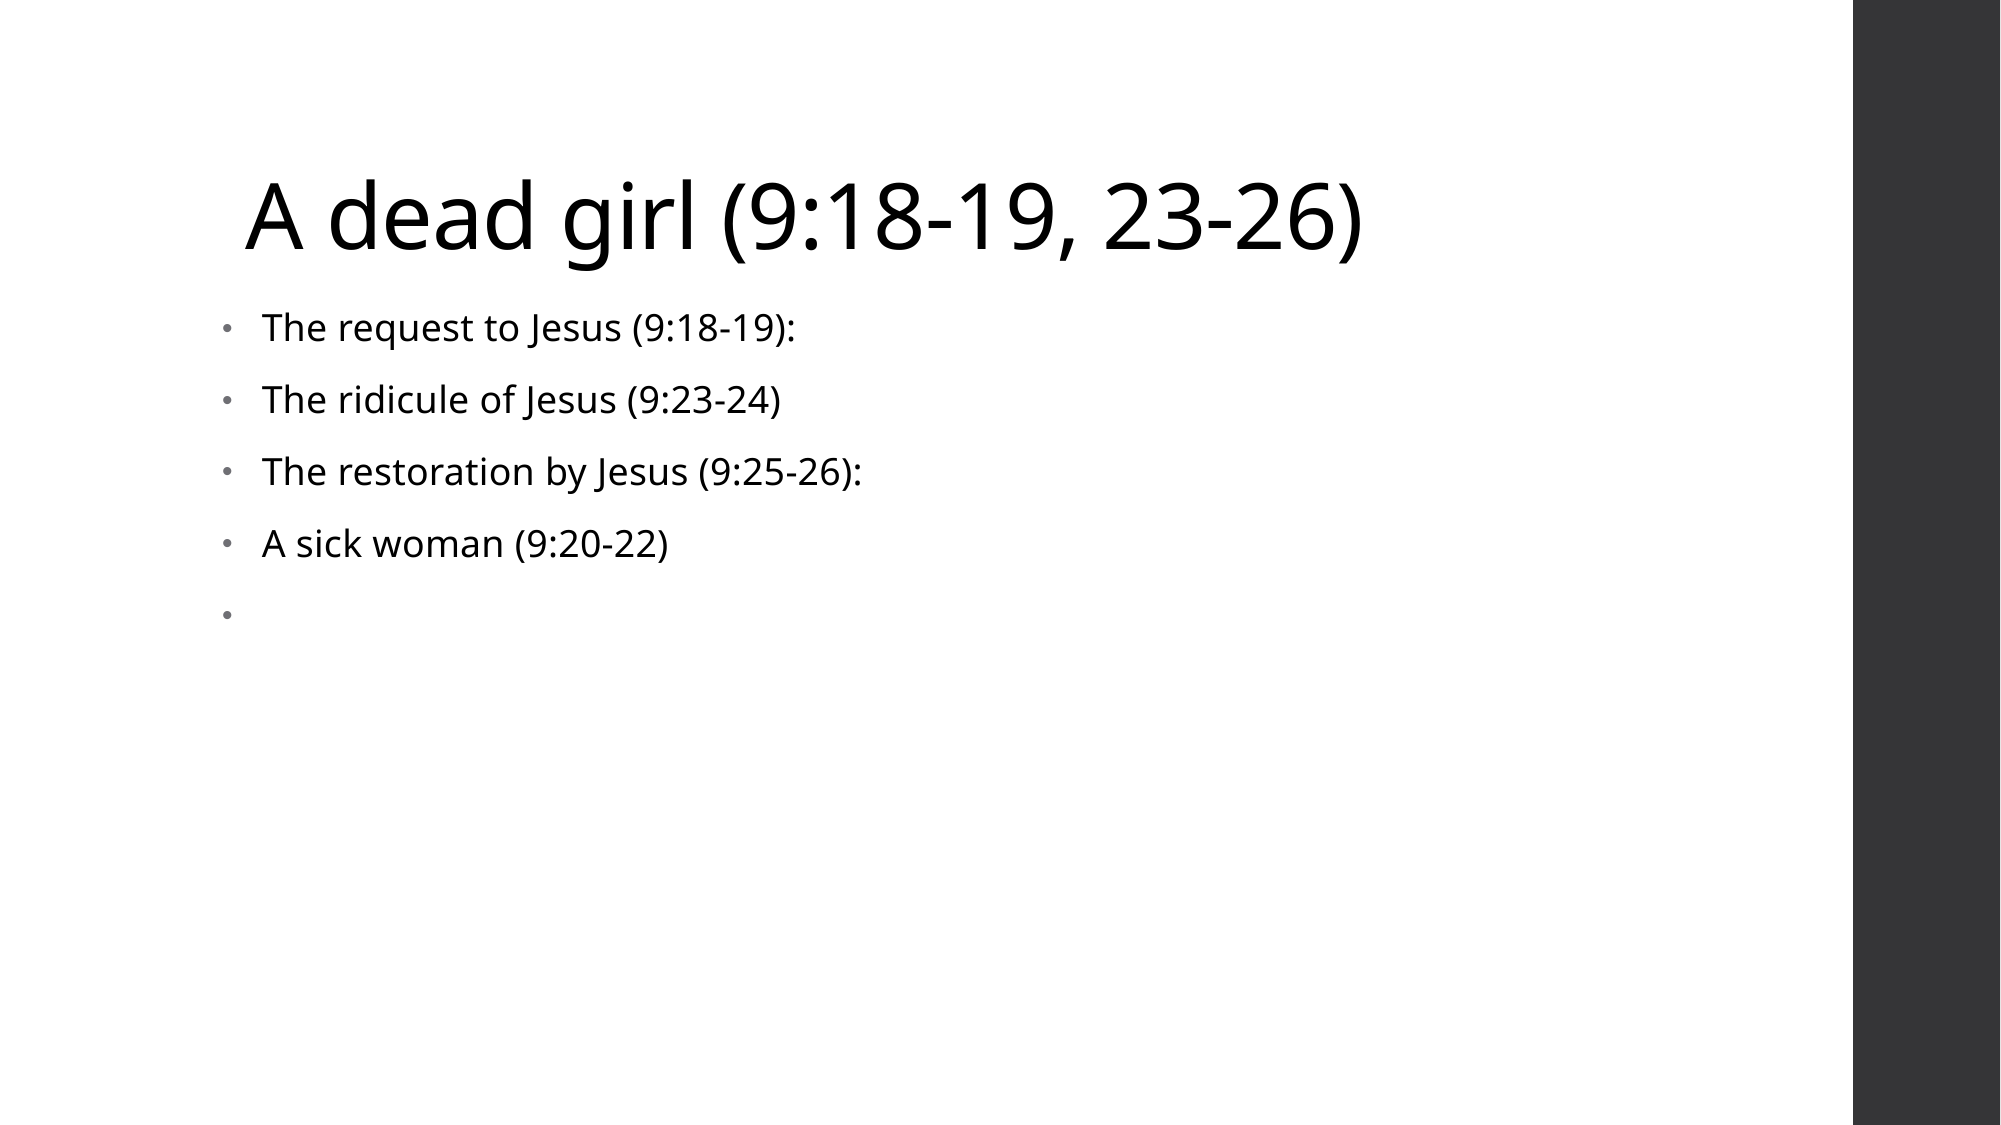

# A dead girl (9:18-19, 23-26)
 The request to Jesus (9:18-19):
 The ridicule of Jesus (9:23-24)
 The restoration by Jesus (9:25-26):
 A sick woman (9:20-22)